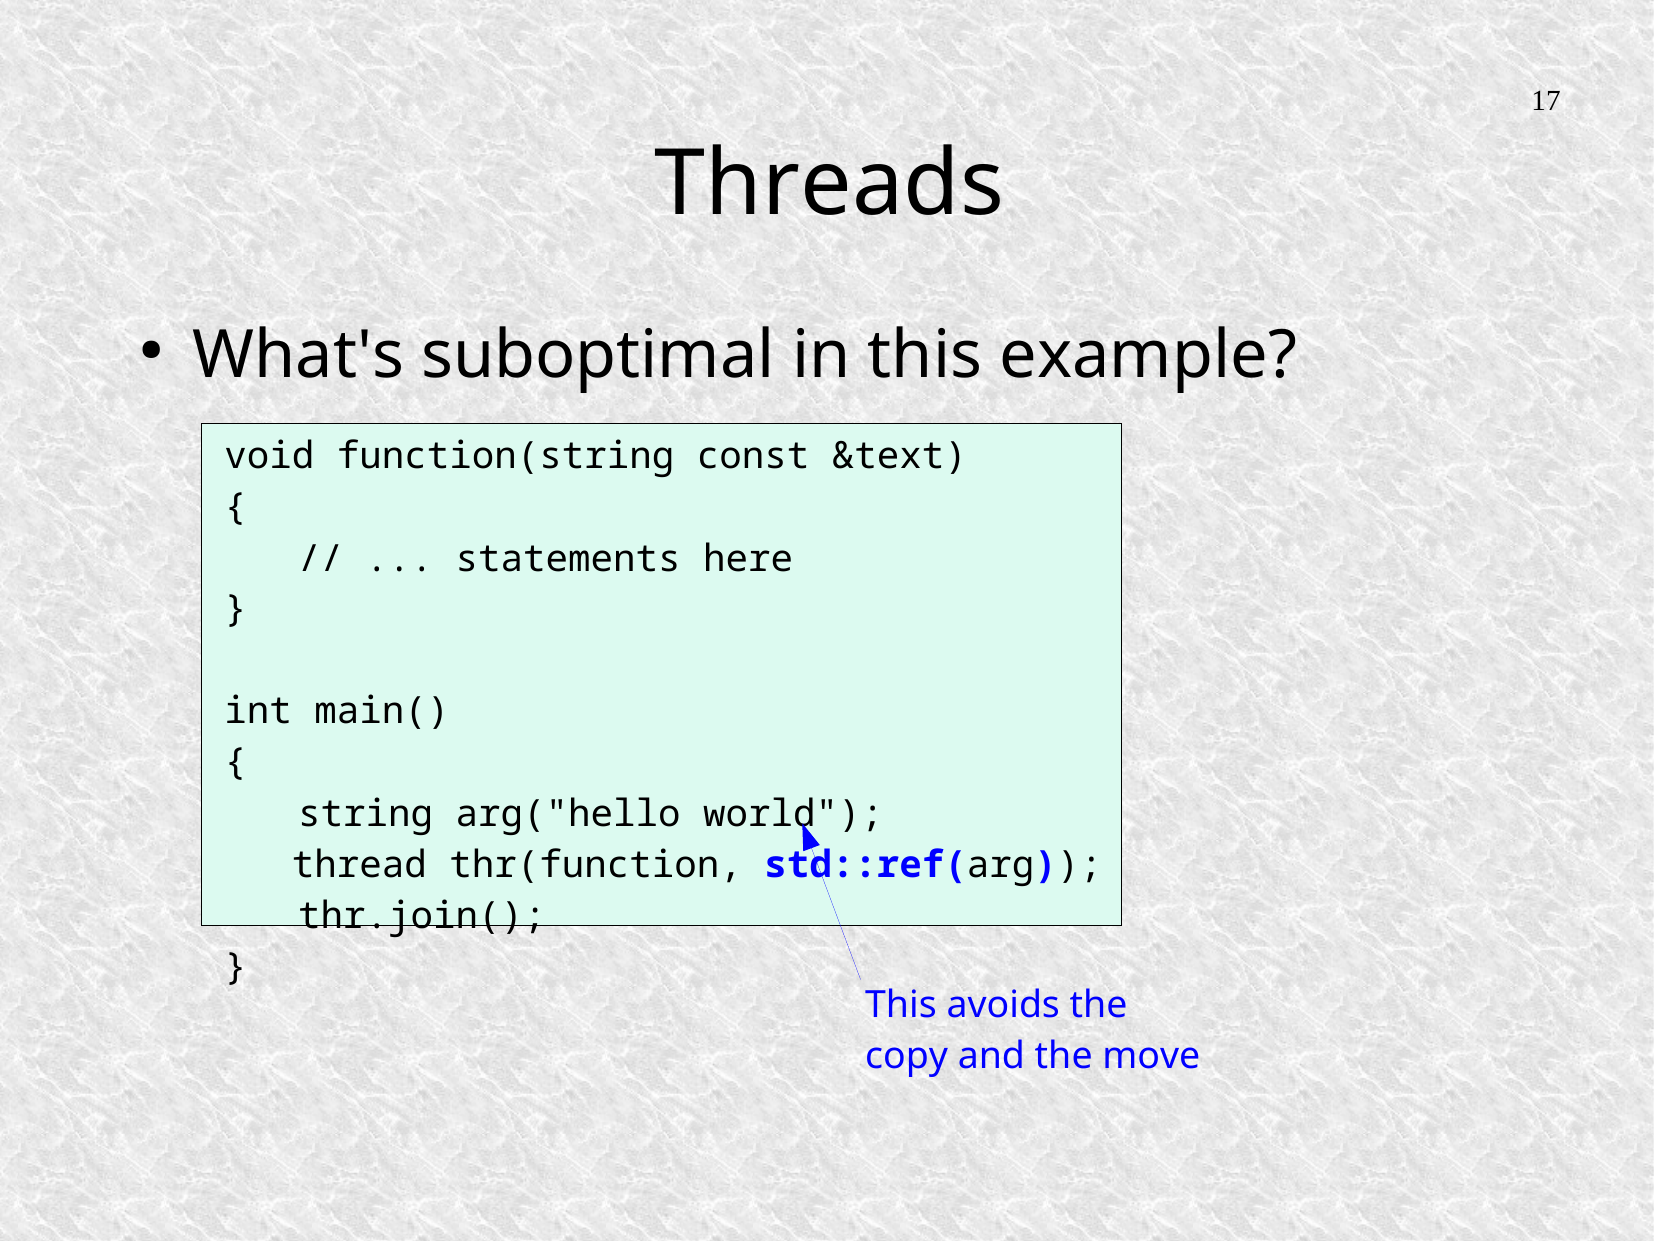

# Threads
17
What's suboptimal in this example?
void function(string const &text)
{
	// ... statements here
}
int main()
{
	string arg("hello world");
 thread thr(function, std::ref(arg));
	thr.join();
}
This avoids the
copy and the move